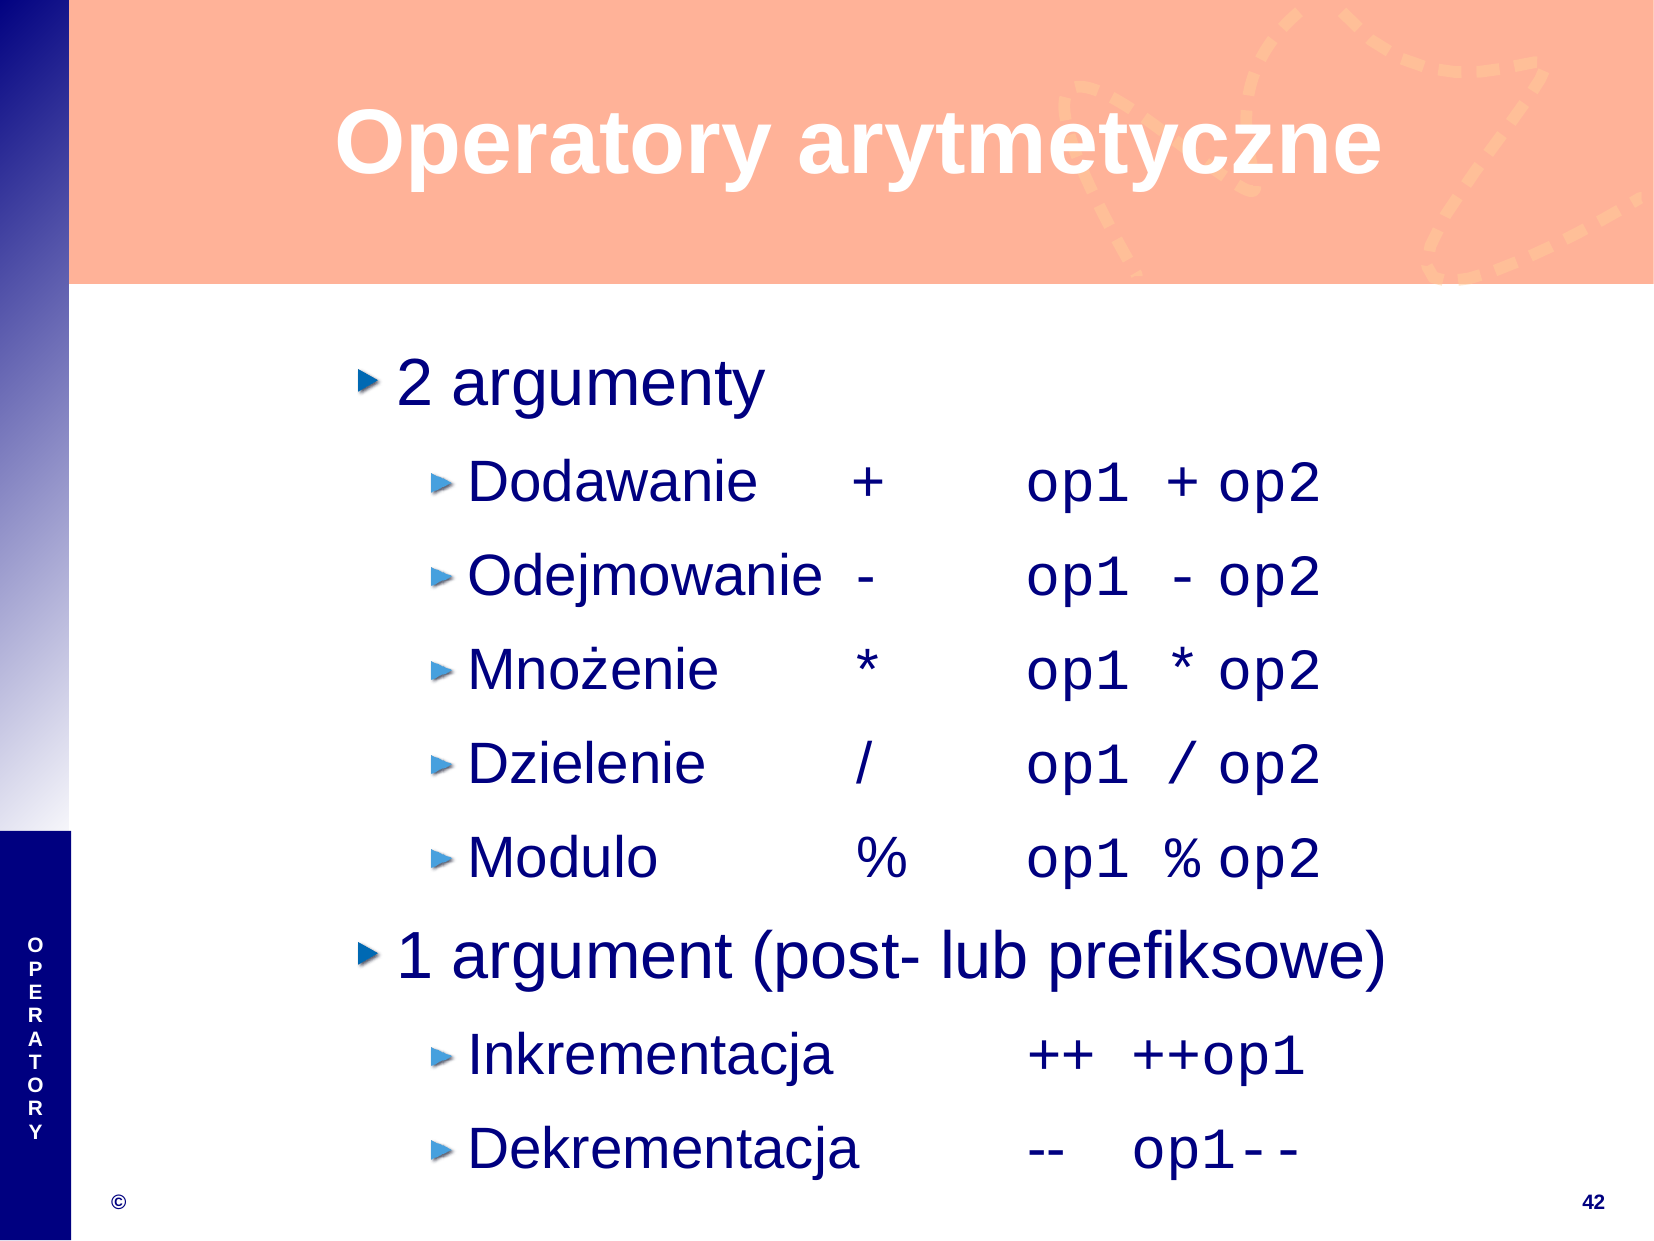

# Operatory arytmetyczne
2 argumenty
Dodawanie	+	op1 +	op2
Odejmowanie	-	op1 -	op2
Mnożenie	*	op1 *	op2
Dzielenie	/	op1 /	op2
Modulo	%	op1 %	op2
1 argument (post- lub prefiksowe)
Inkrementacja		++	++op1
Dekrementacja	--	op1--
O
P
E
R
A
T
O
R
Y